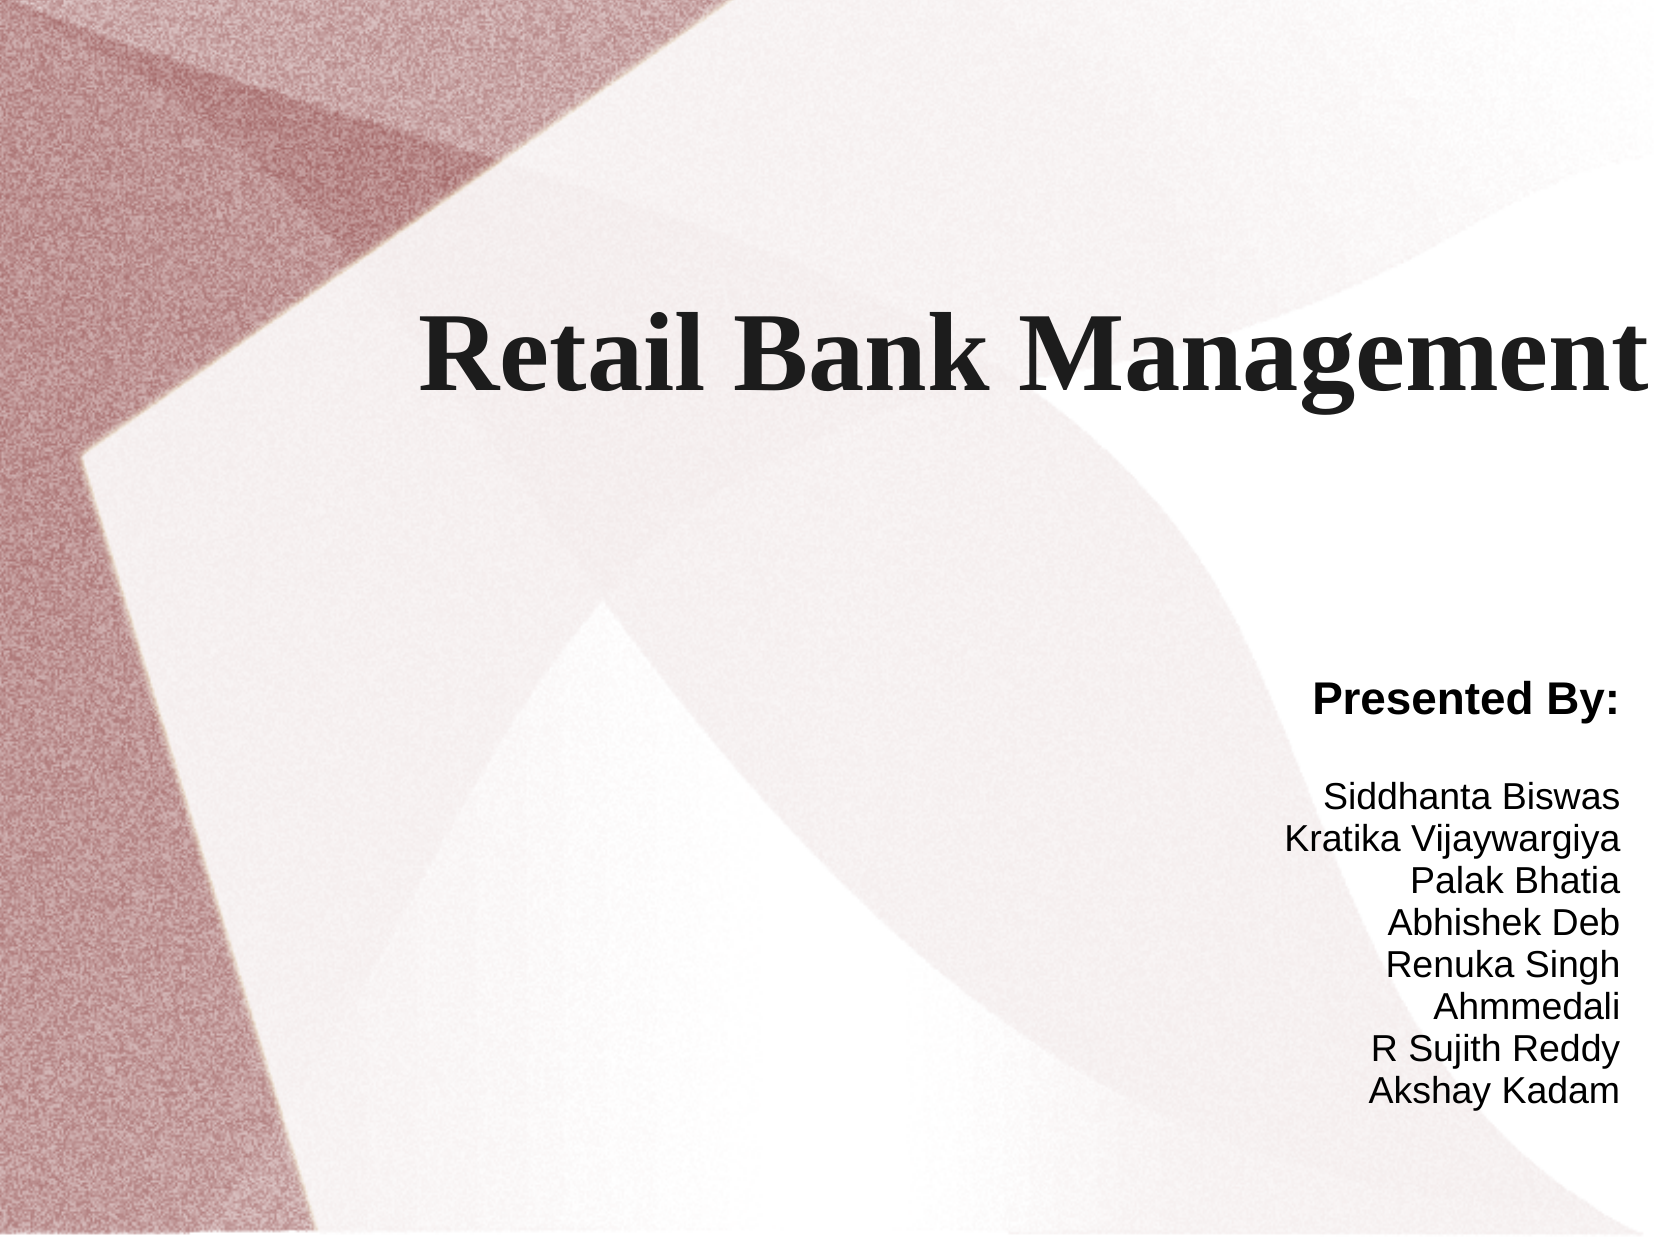

# Retail Bank Management
 Presented By:
Siddhanta Biswas
Kratika Vijaywargiya
Palak Bhatia
Abhishek Deb
Renuka Singh
Ahmmedali
R Sujith Reddy
Akshay Kadam